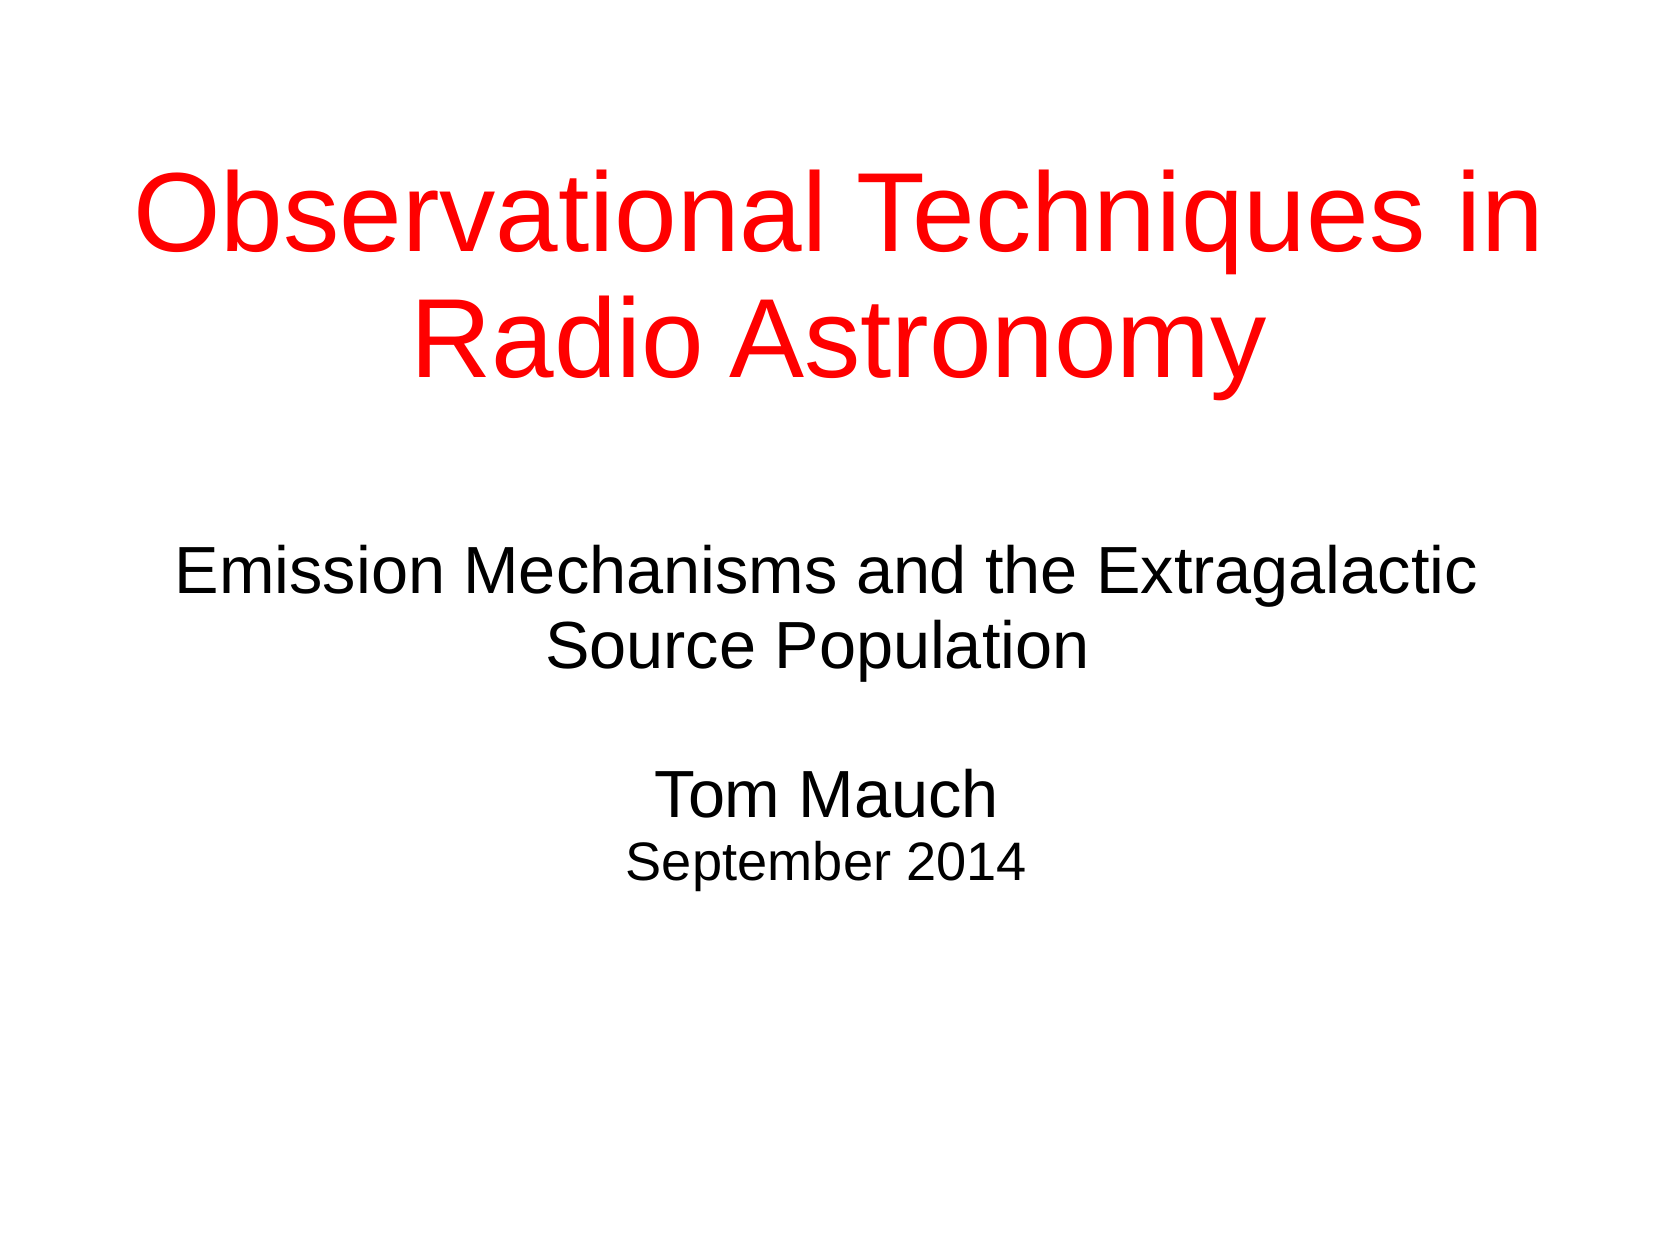

# Observational Techniques in Radio Astronomy
Emission Mechanisms and the Extragalactic Source Population
Tom Mauch
September 2014